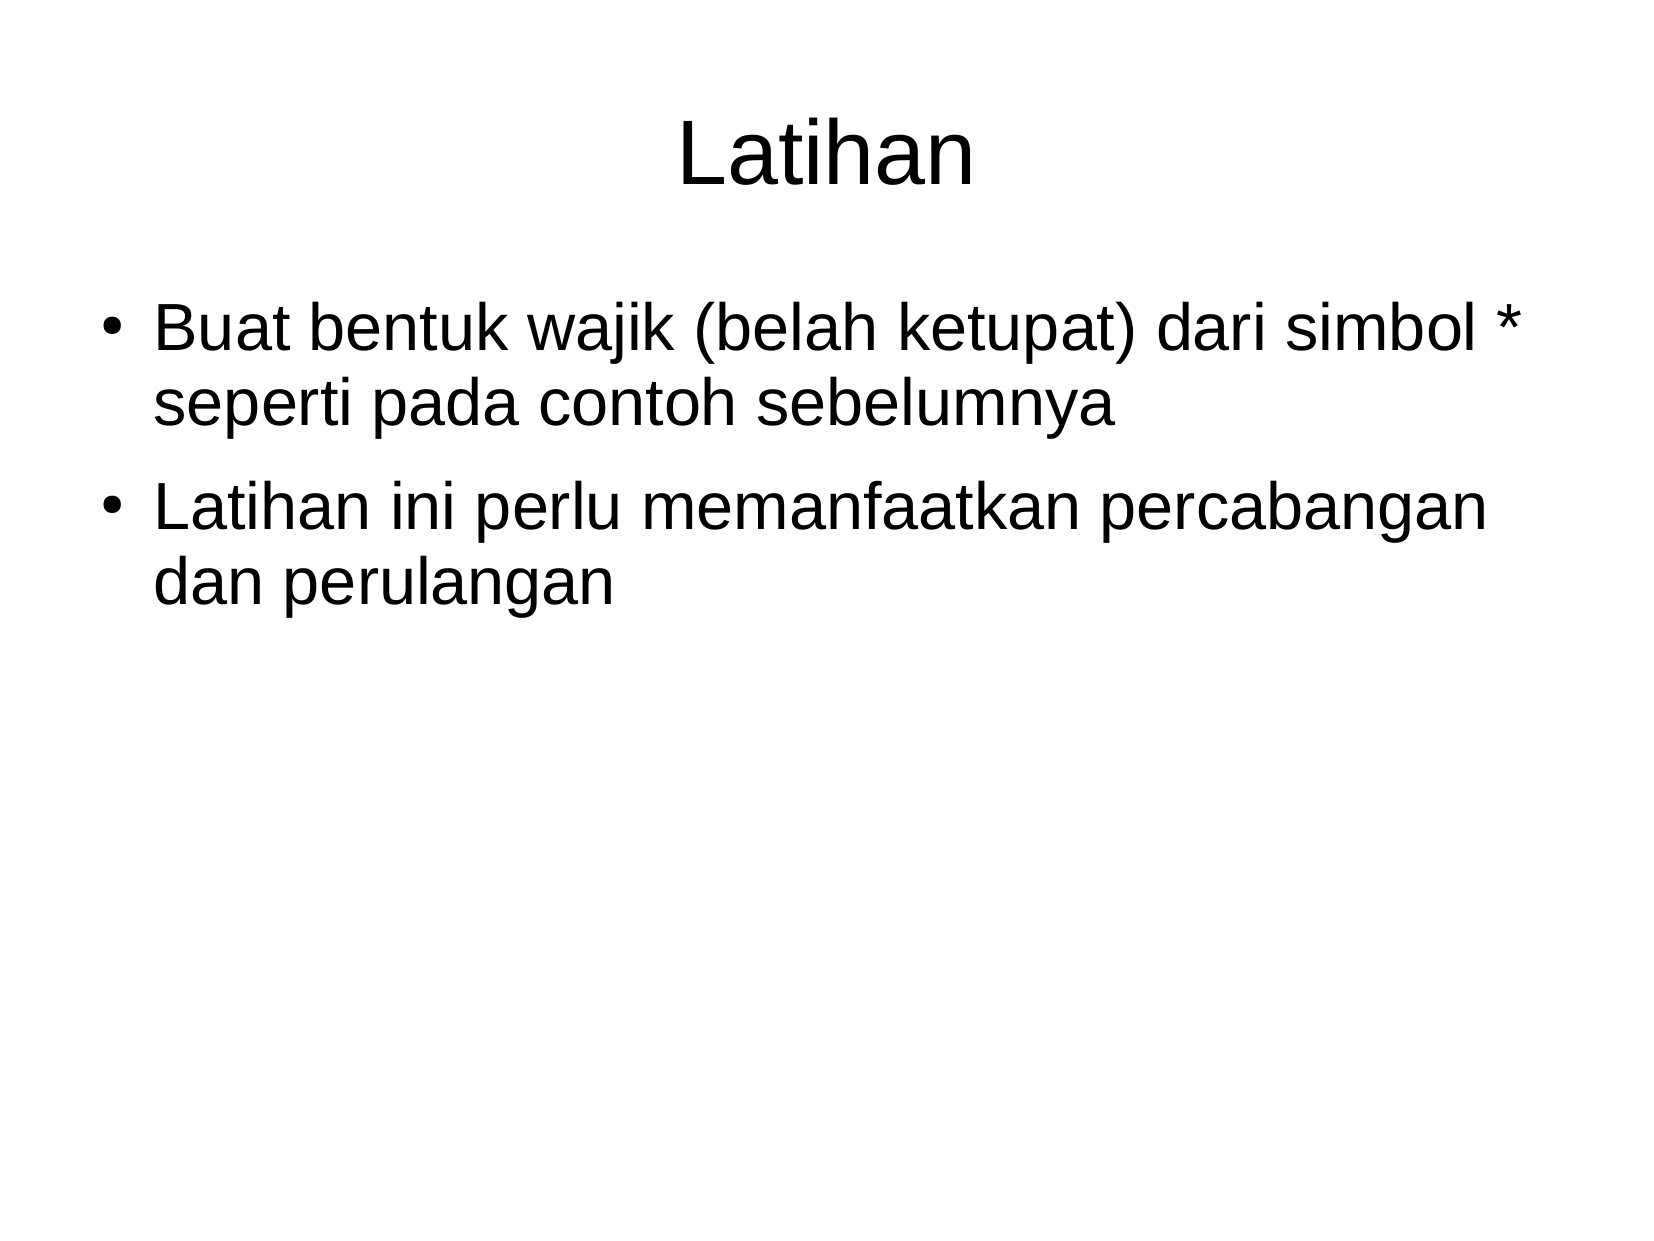

# Latihan
Buat bentuk wajik (belah ketupat) dari simbol * seperti pada contoh sebelumnya
Latihan ini perlu memanfaatkan percabangan dan perulangan